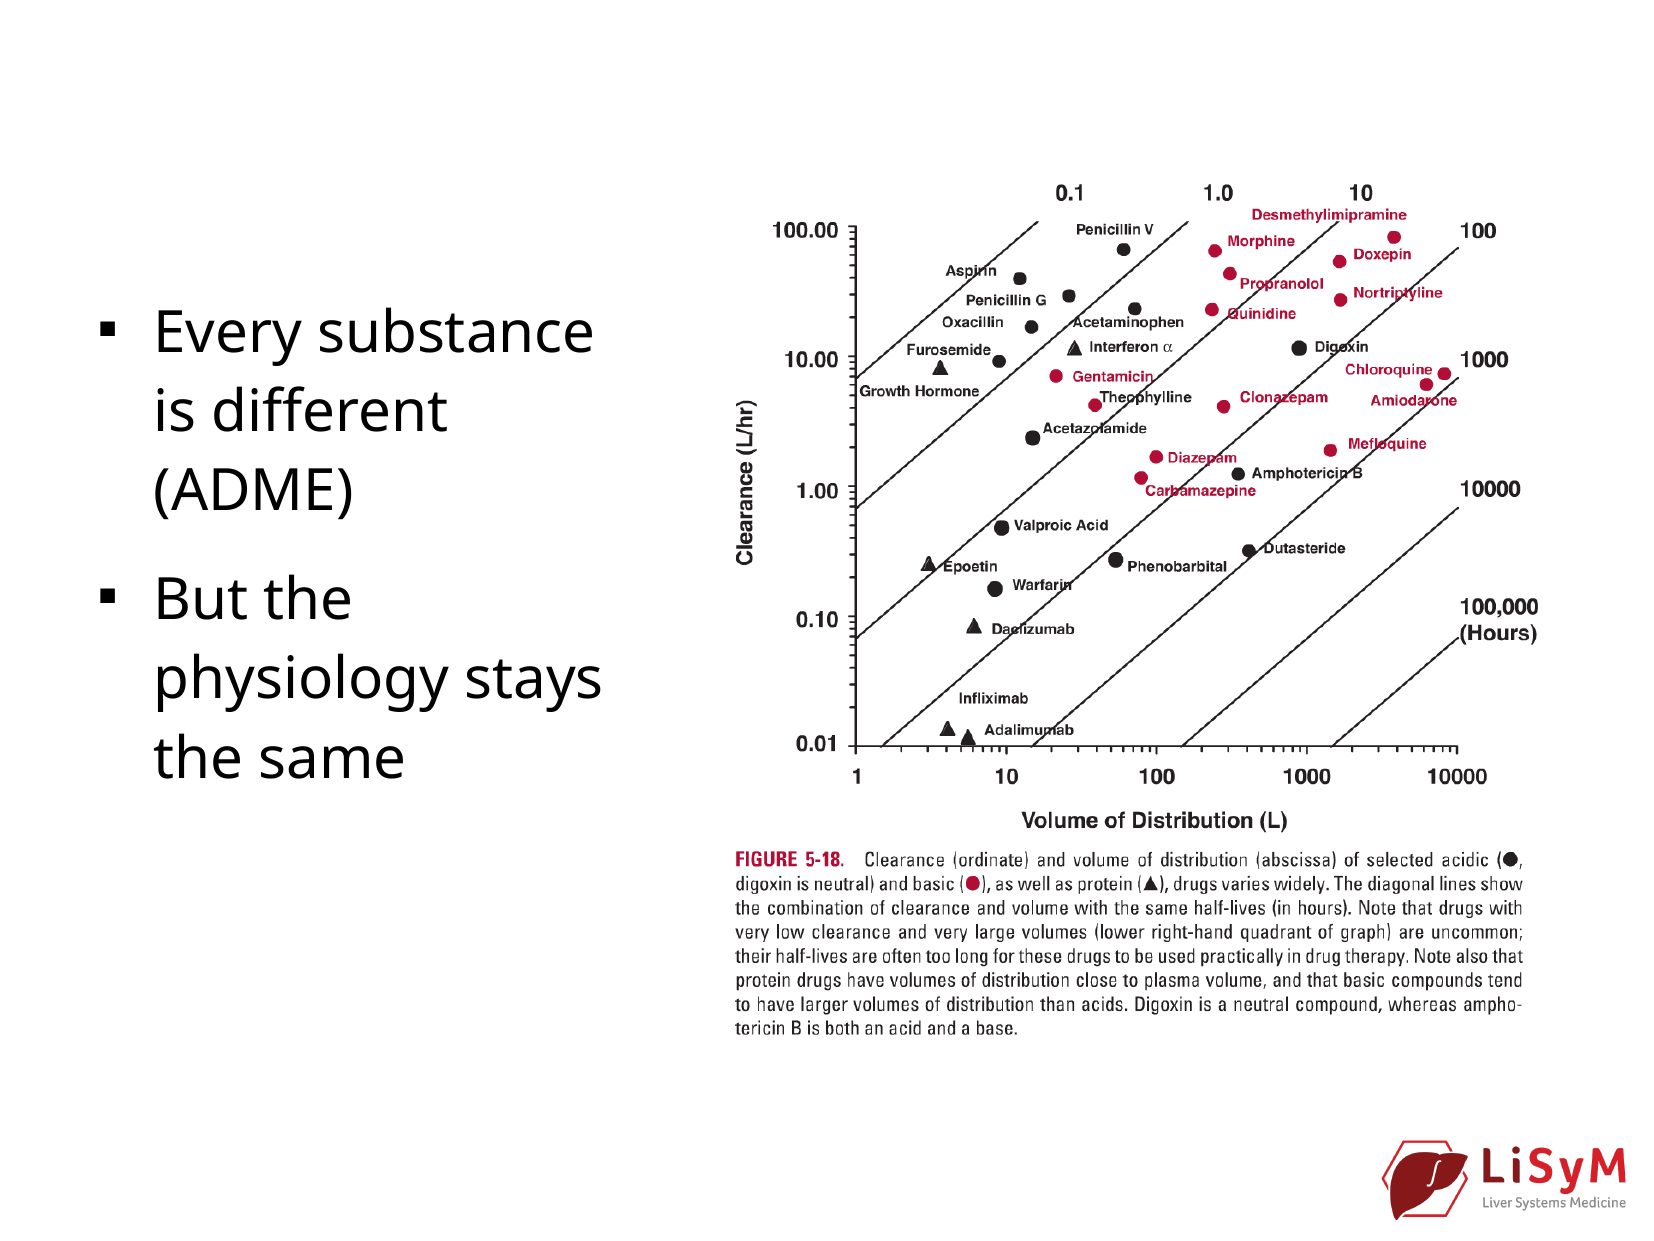

# Every substance is different (ADME)
But the physiology stays the same